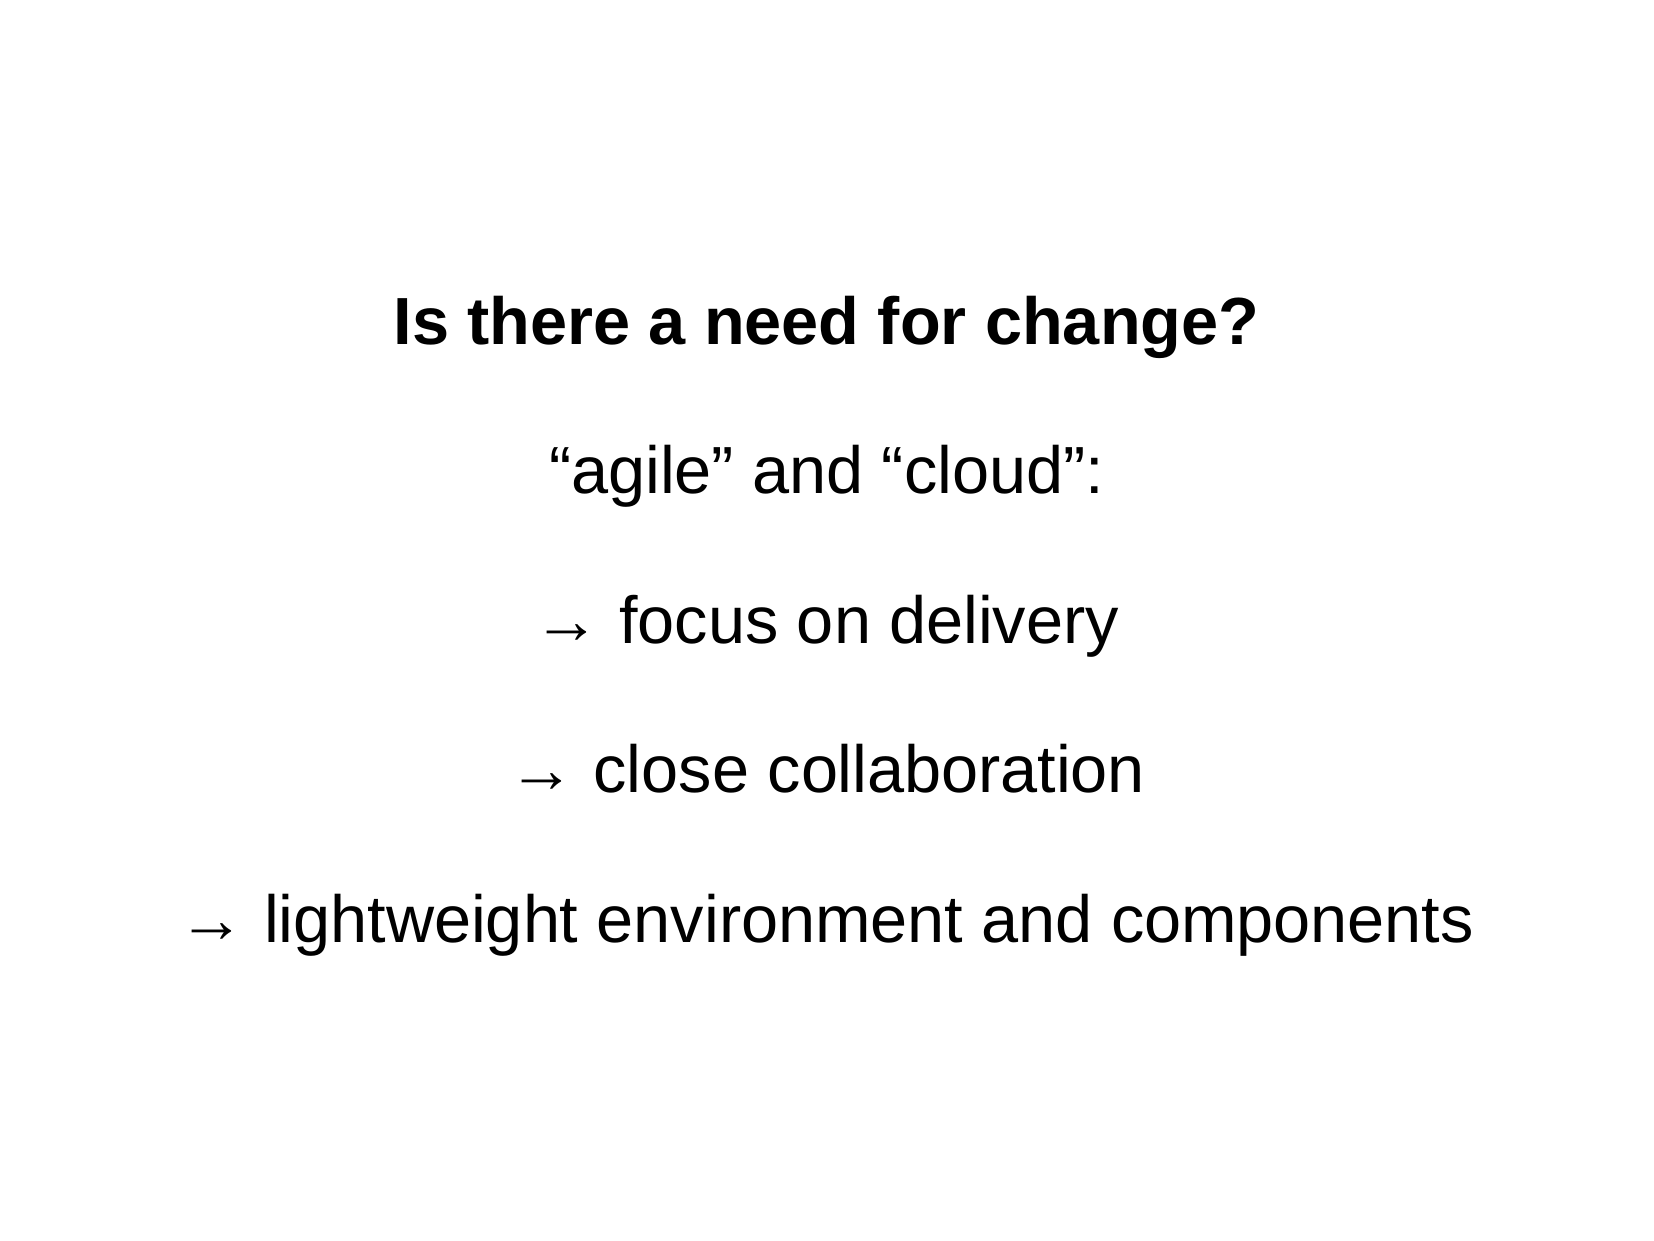

# Is there a need for change?
“agile” and “cloud”:
→ focus on delivery
→ close collaboration
→ lightweight environment and components